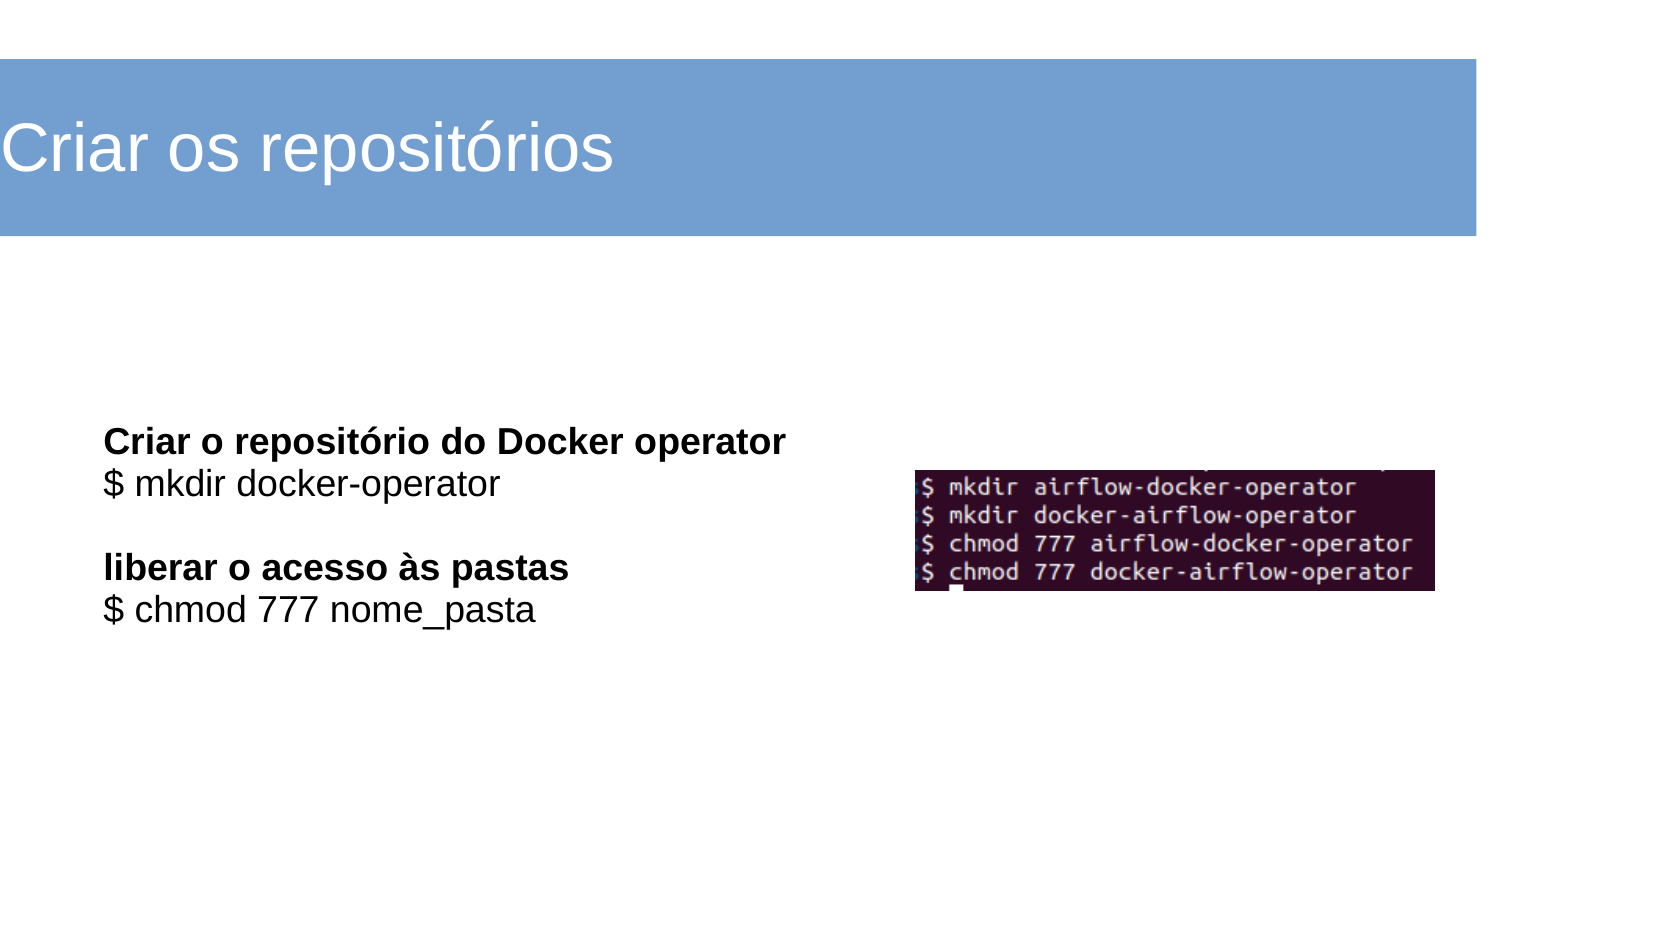

# Criar os repositórios
Criar o repositório do Docker operator
$ mkdir docker-operator
liberar o acesso às pastas
$ chmod 777 nome_pasta